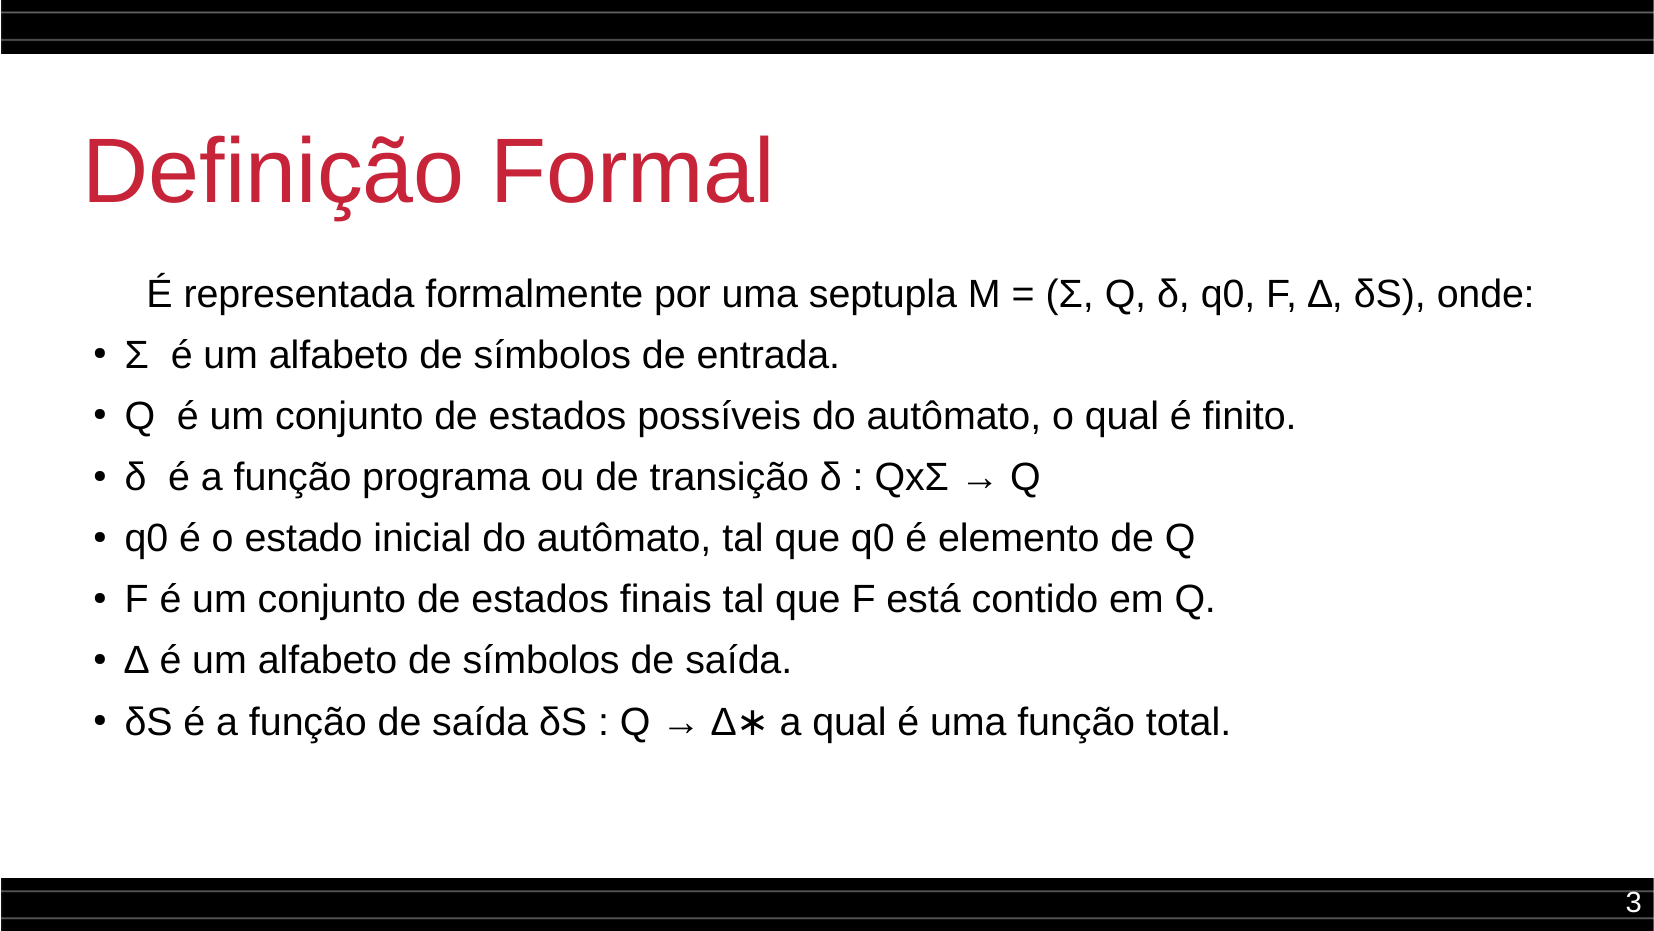

# Definição Formal
 É representada formalmente por uma septupla M = (Σ, Q, δ, q0, F, ∆, δS), onde:
Σ é um alfabeto de símbolos de entrada.
Q é um conjunto de estados possíveis do autômato, o qual é finito.
δ é a função programa ou de transição δ : QxΣ → Q
q0 é o estado inicial do autômato, tal que q0 é elemento de Q
F é um conjunto de estados finais tal que F está contido em Q.
∆ é um alfabeto de símbolos de saída.
δS é a função de saída δS : Q → ∆∗ a qual é uma função total.